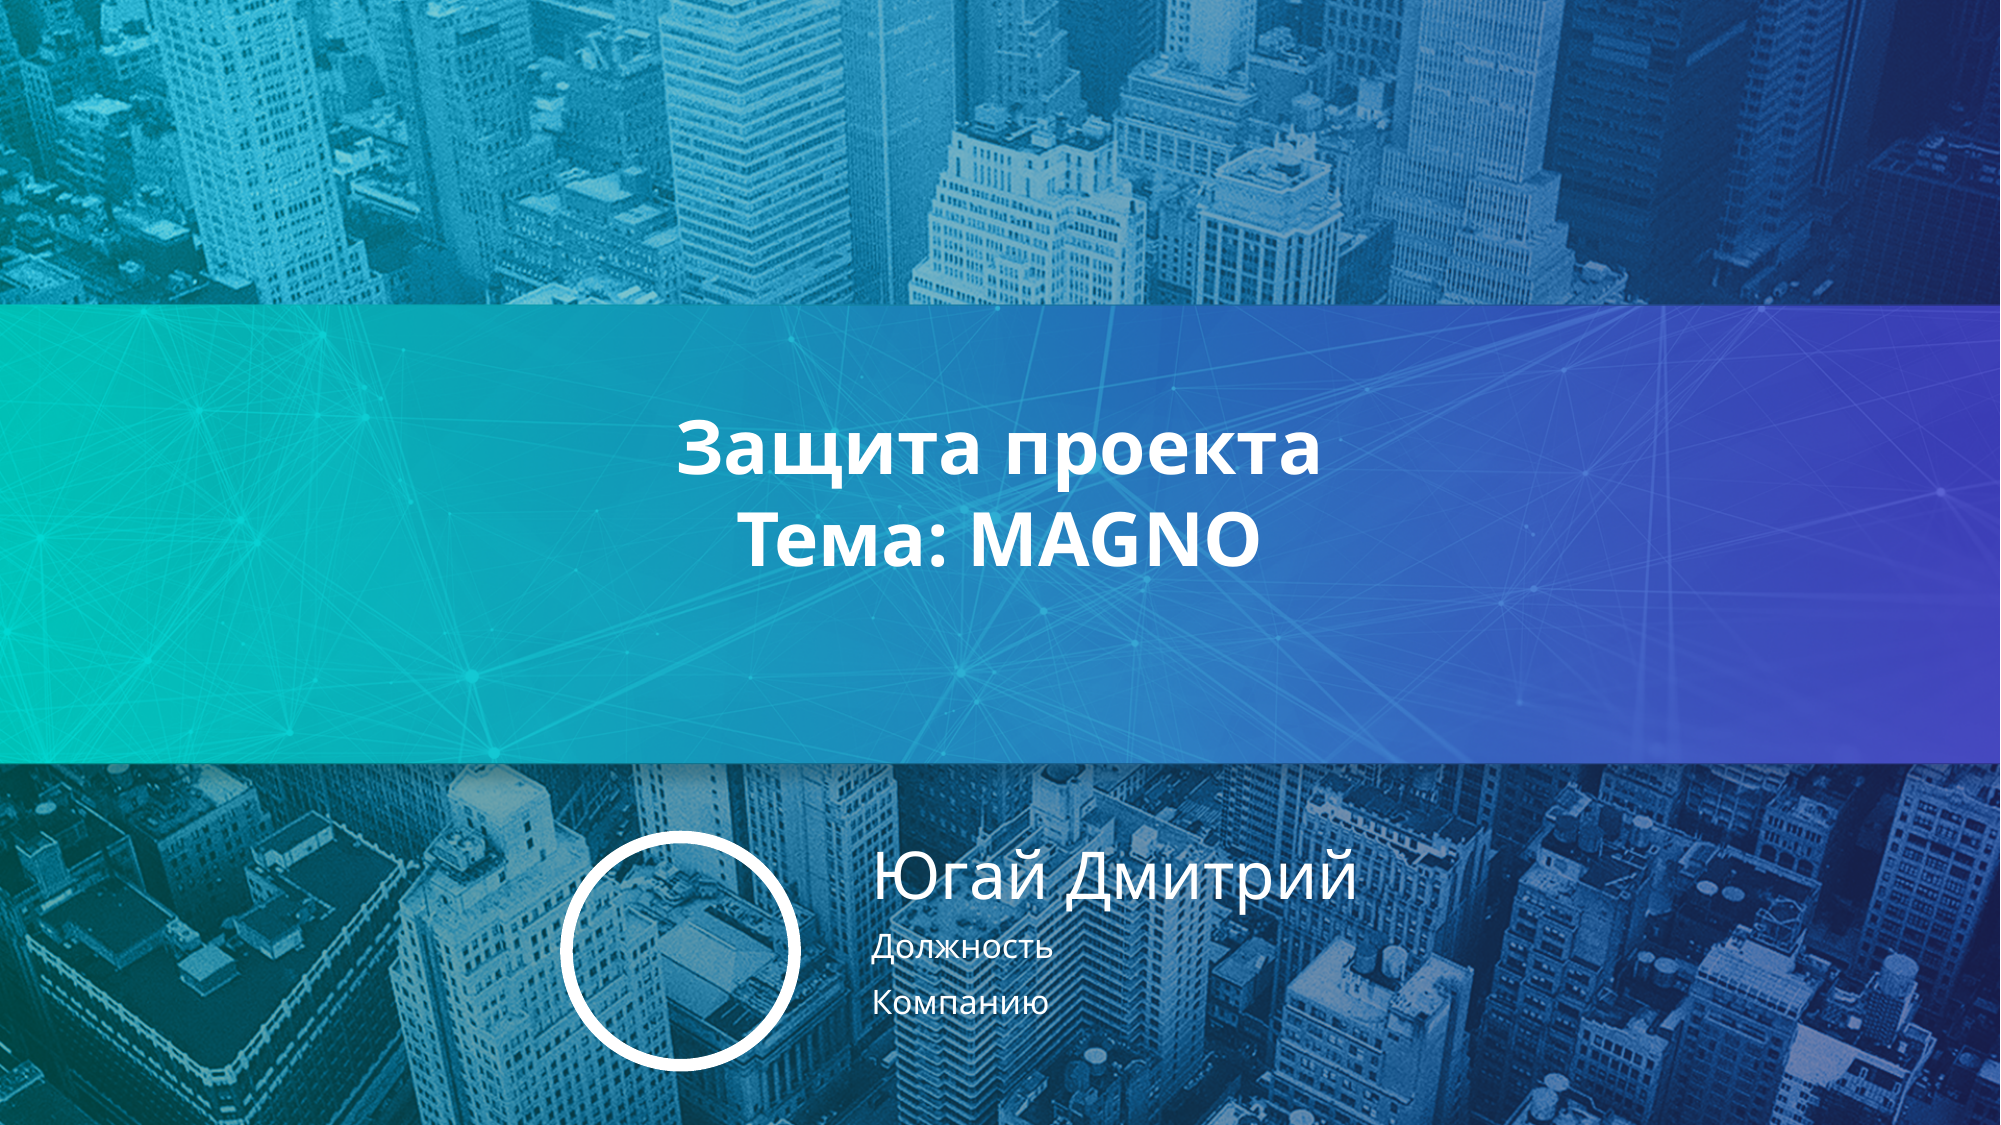

# Защита проекта
Темa: MAGNO
Югай Дмитрий
Должность
Компанию